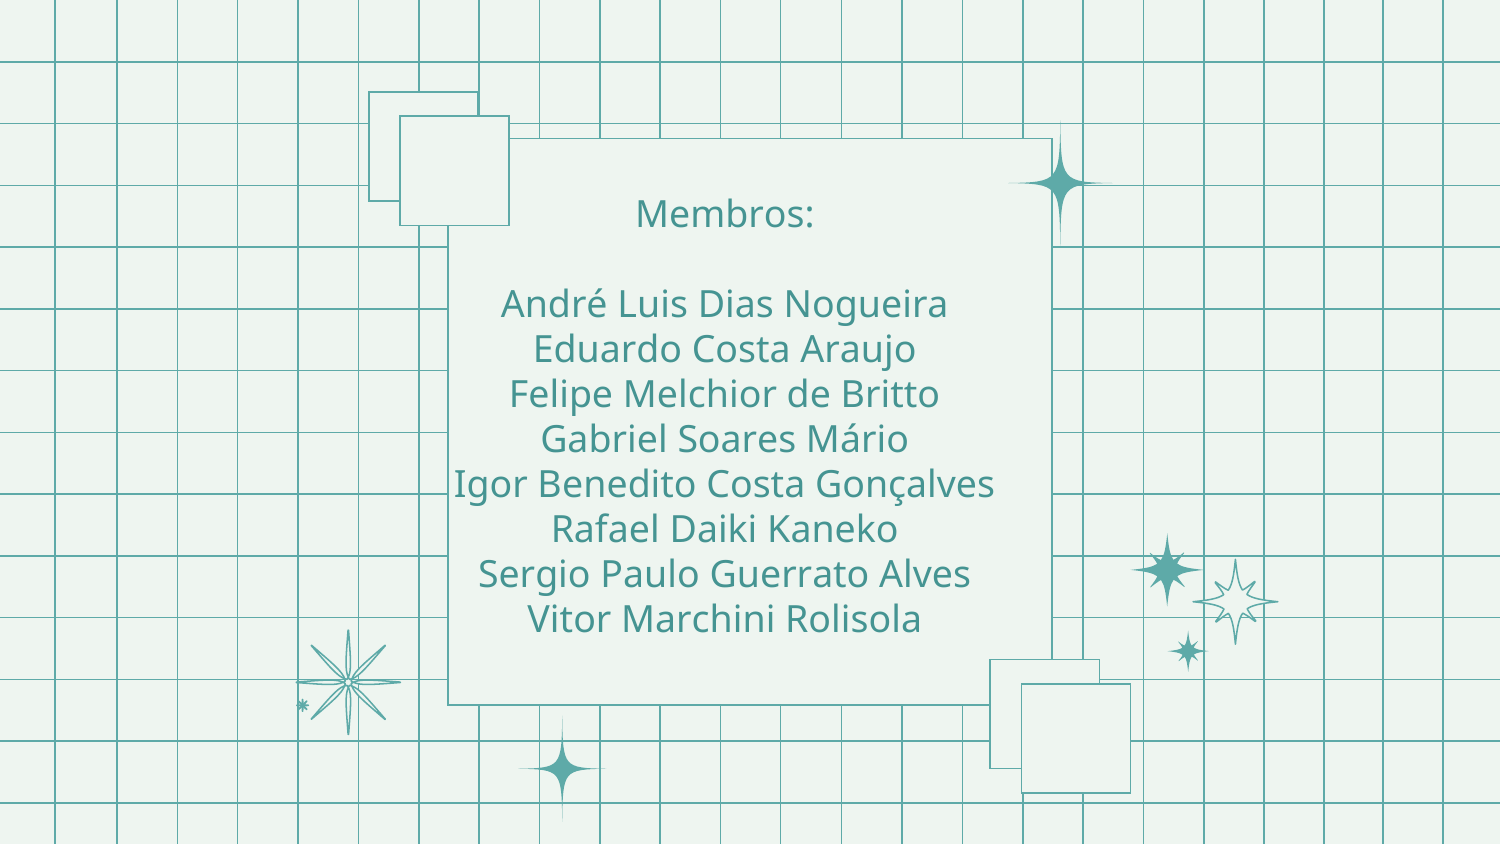

# Membros:
André Luis Dias Nogueira
Eduardo Costa Araujo
Felipe Melchior de Britto
Gabriel Soares Mário
Igor Benedito Costa Gonçalves
Rafael Daiki Kaneko
Sergio Paulo Guerrato Alves
Vitor Marchini Rolisola